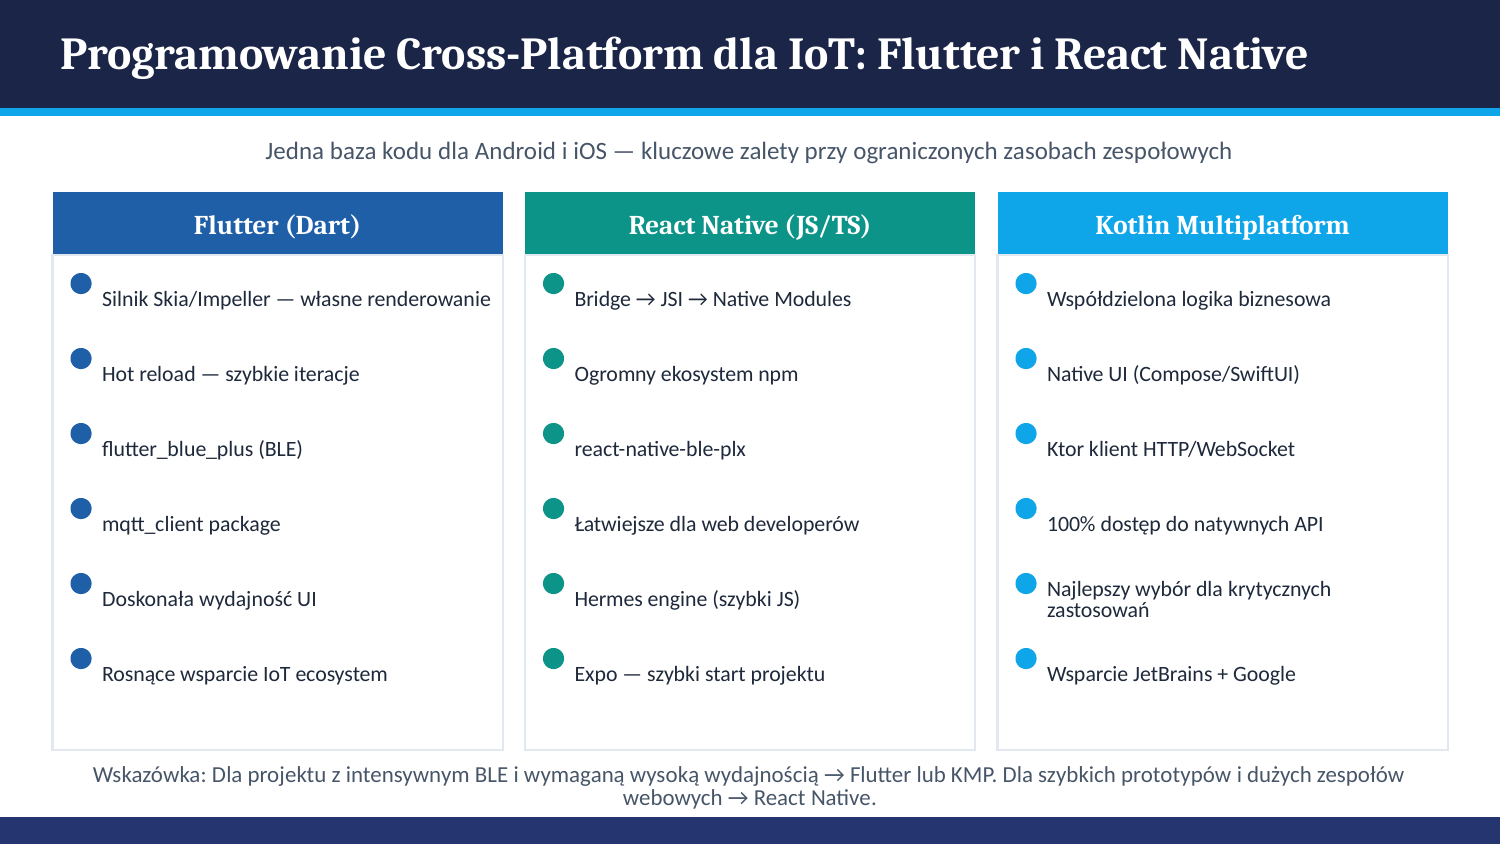

Programowanie Cross-Platform dla IoT: Flutter i React Native
Jedna baza kodu dla Android i iOS — kluczowe zalety przy ograniczonych zasobach zespołowych
Flutter (Dart)
React Native (JS/TS)
Kotlin Multiplatform
Silnik Skia/Impeller — własne renderowanie
Bridge → JSI → Native Modules
Współdzielona logika biznesowa
Hot reload — szybkie iteracje
Ogromny ekosystem npm
Native UI (Compose/SwiftUI)
flutter_blue_plus (BLE)
react-native-ble-plx
Ktor klient HTTP/WebSocket
mqtt_client package
Łatwiejsze dla web developerów
100% dostęp do natywnych API
Doskonała wydajność UI
Hermes engine (szybki JS)
Najlepszy wybór dla krytycznych zastosowań
Rosnące wsparcie IoT ecosystem
Expo — szybki start projektu
Wsparcie JetBrains + Google
Wskazówka: Dla projektu z intensywnym BLE i wymaganą wysoką wydajnością → Flutter lub KMP. Dla szybkich prototypów i dużych zespołów webowych → React Native.